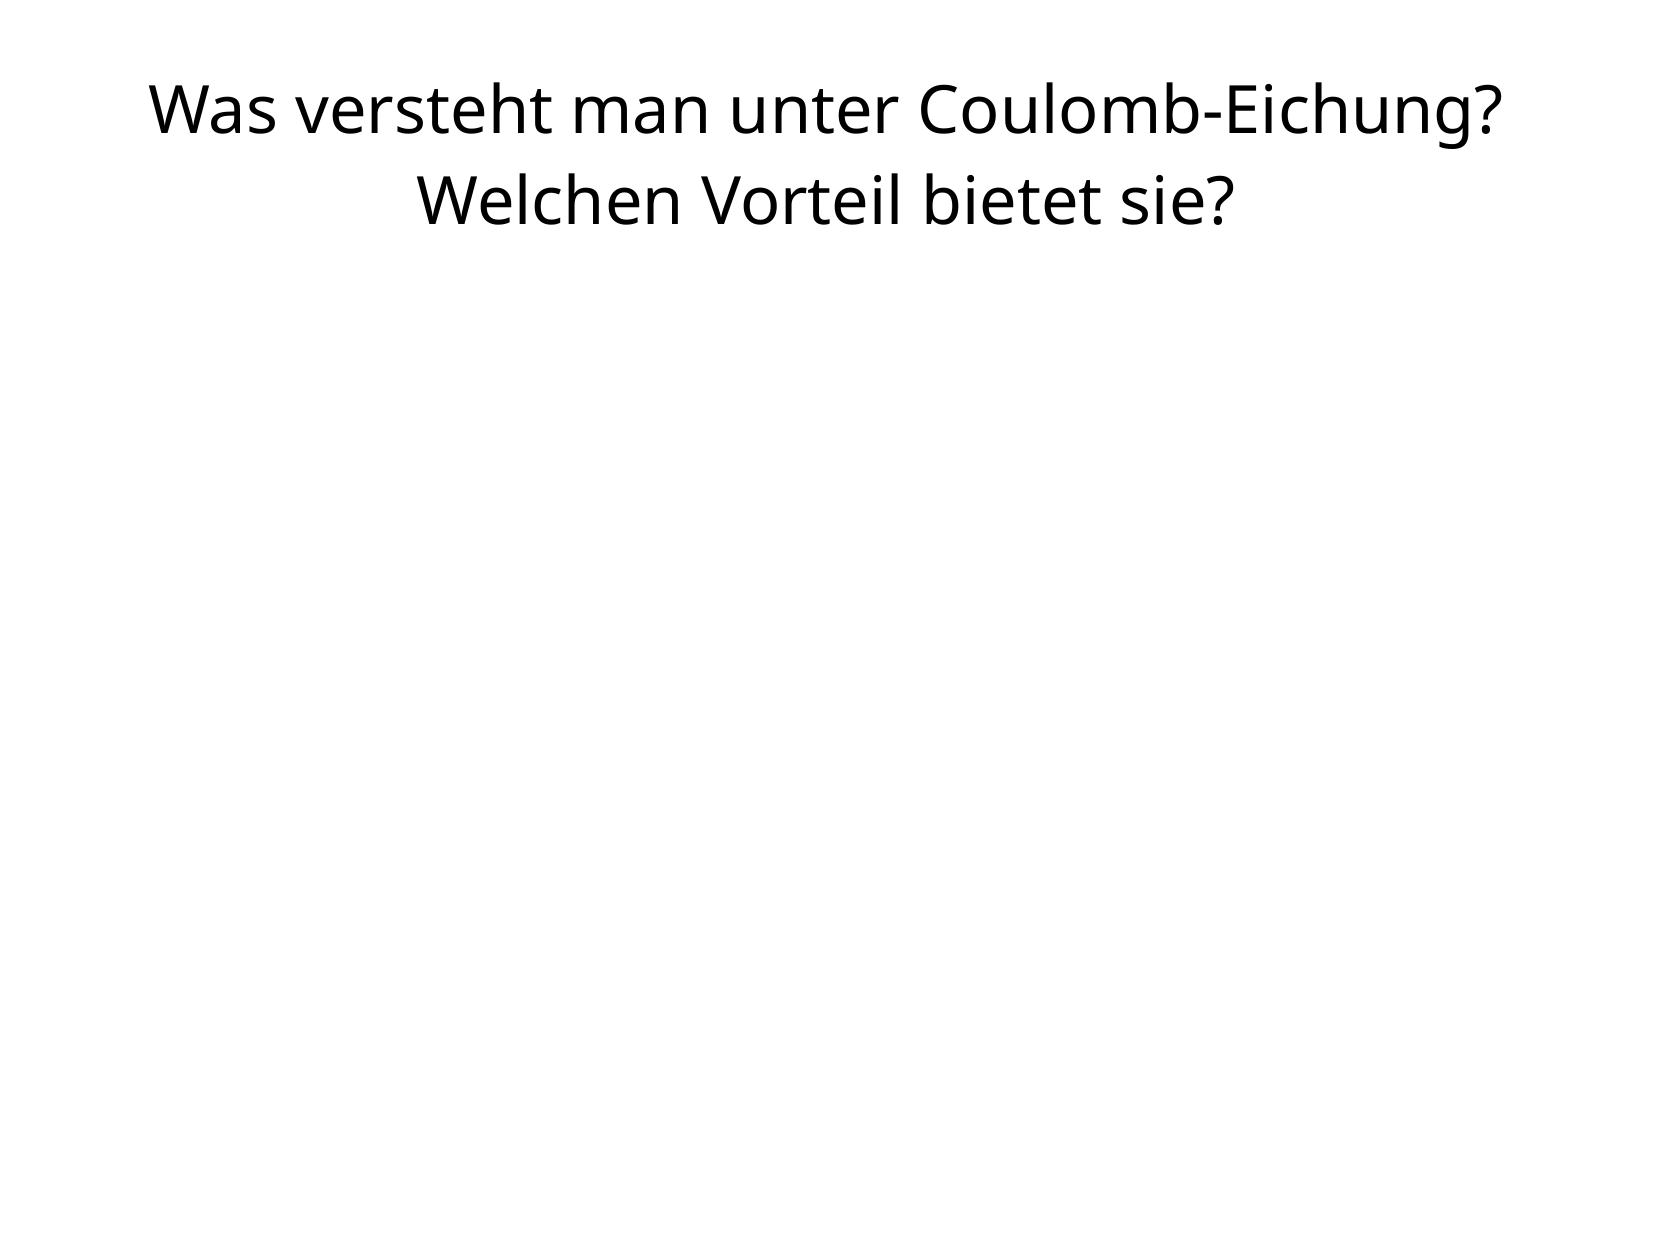

# Was versteht man unter Coulomb-Eichung? Welchen Vorteil bietet sie?